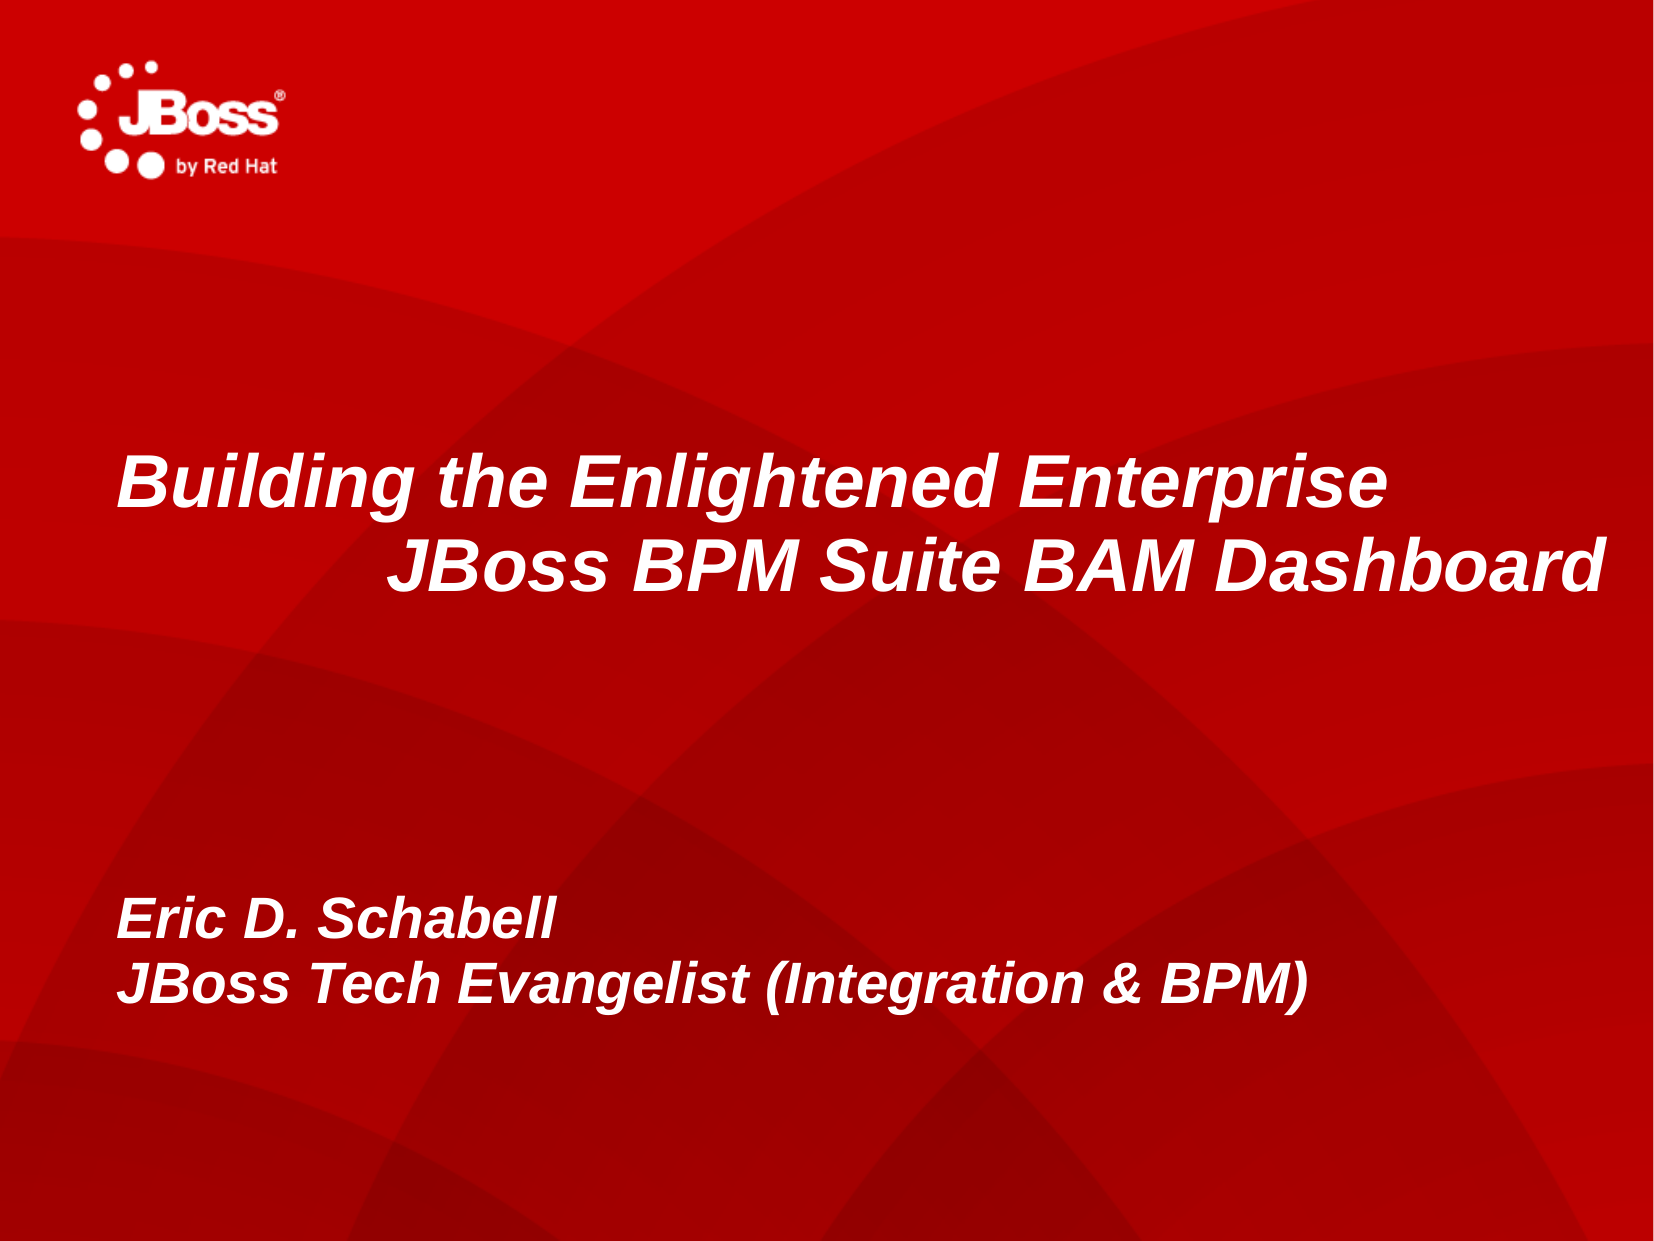

Building the Enlightened Enterprise
 JBoss BPM Suite BAM Dashboard
Eric D. Schabell
JBoss Tech Evangelist (Integration & BPM)
TITLE SLIDE: HEADLINE
Presenter name
Title, Red Hat
Date